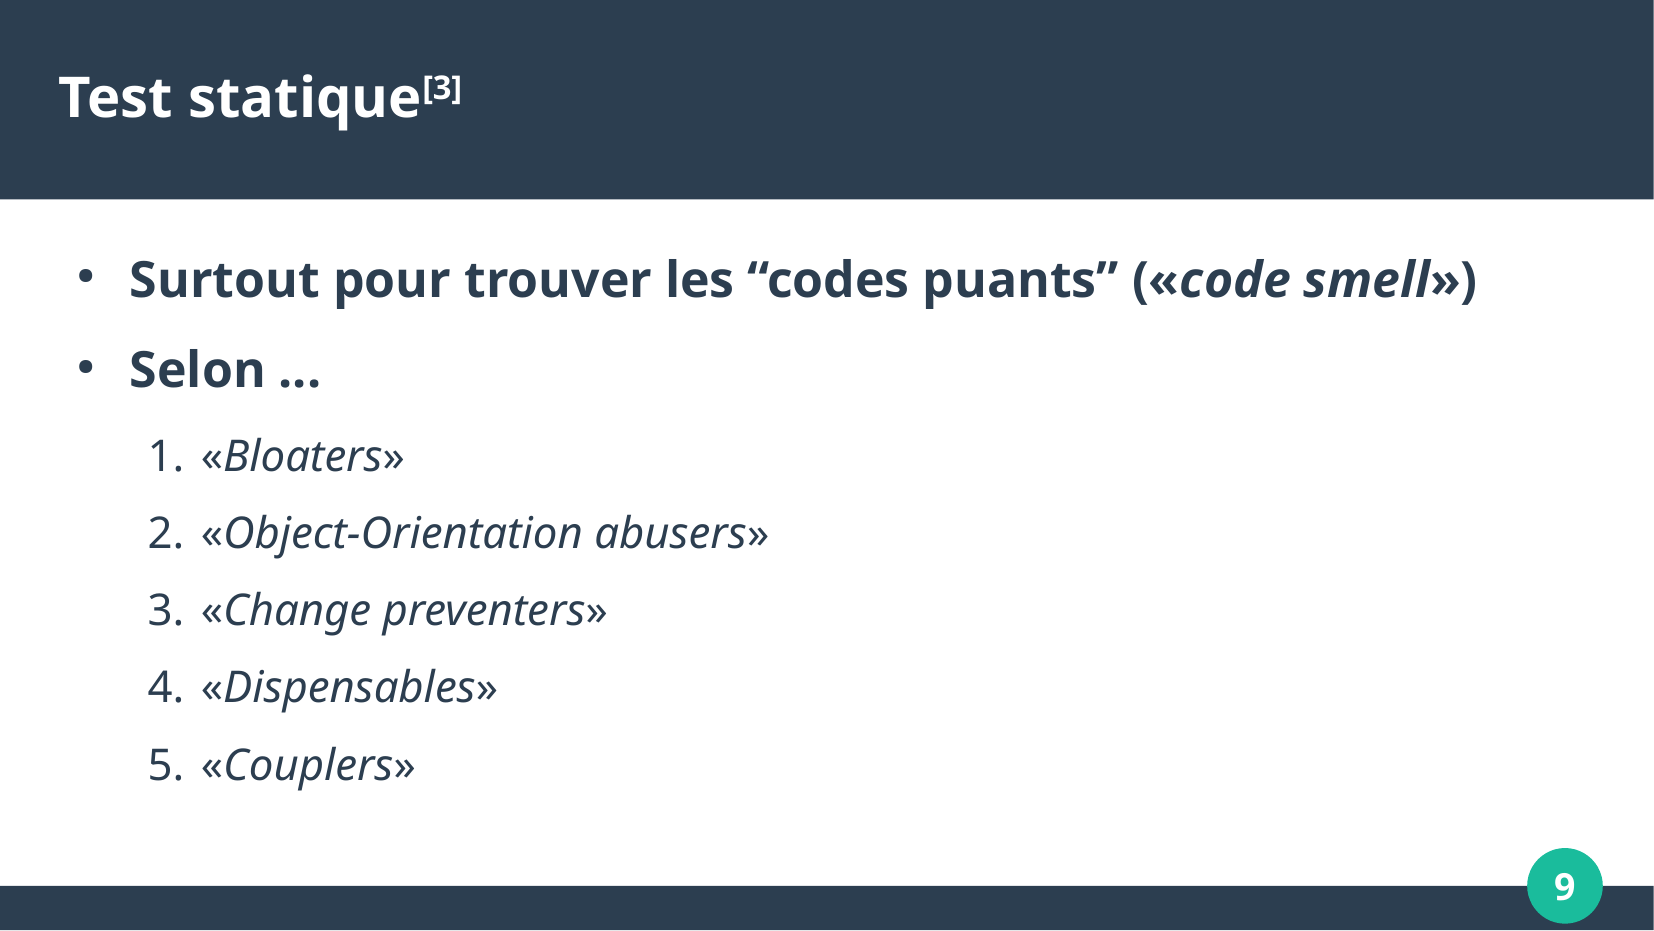

# Test statique[3]
Surtout pour trouver les “codes puants” («code smell»)
Selon ...
«Bloaters»
«Object-Orientation abusers»
«Change preventers»
«Dispensables»
«Couplers»